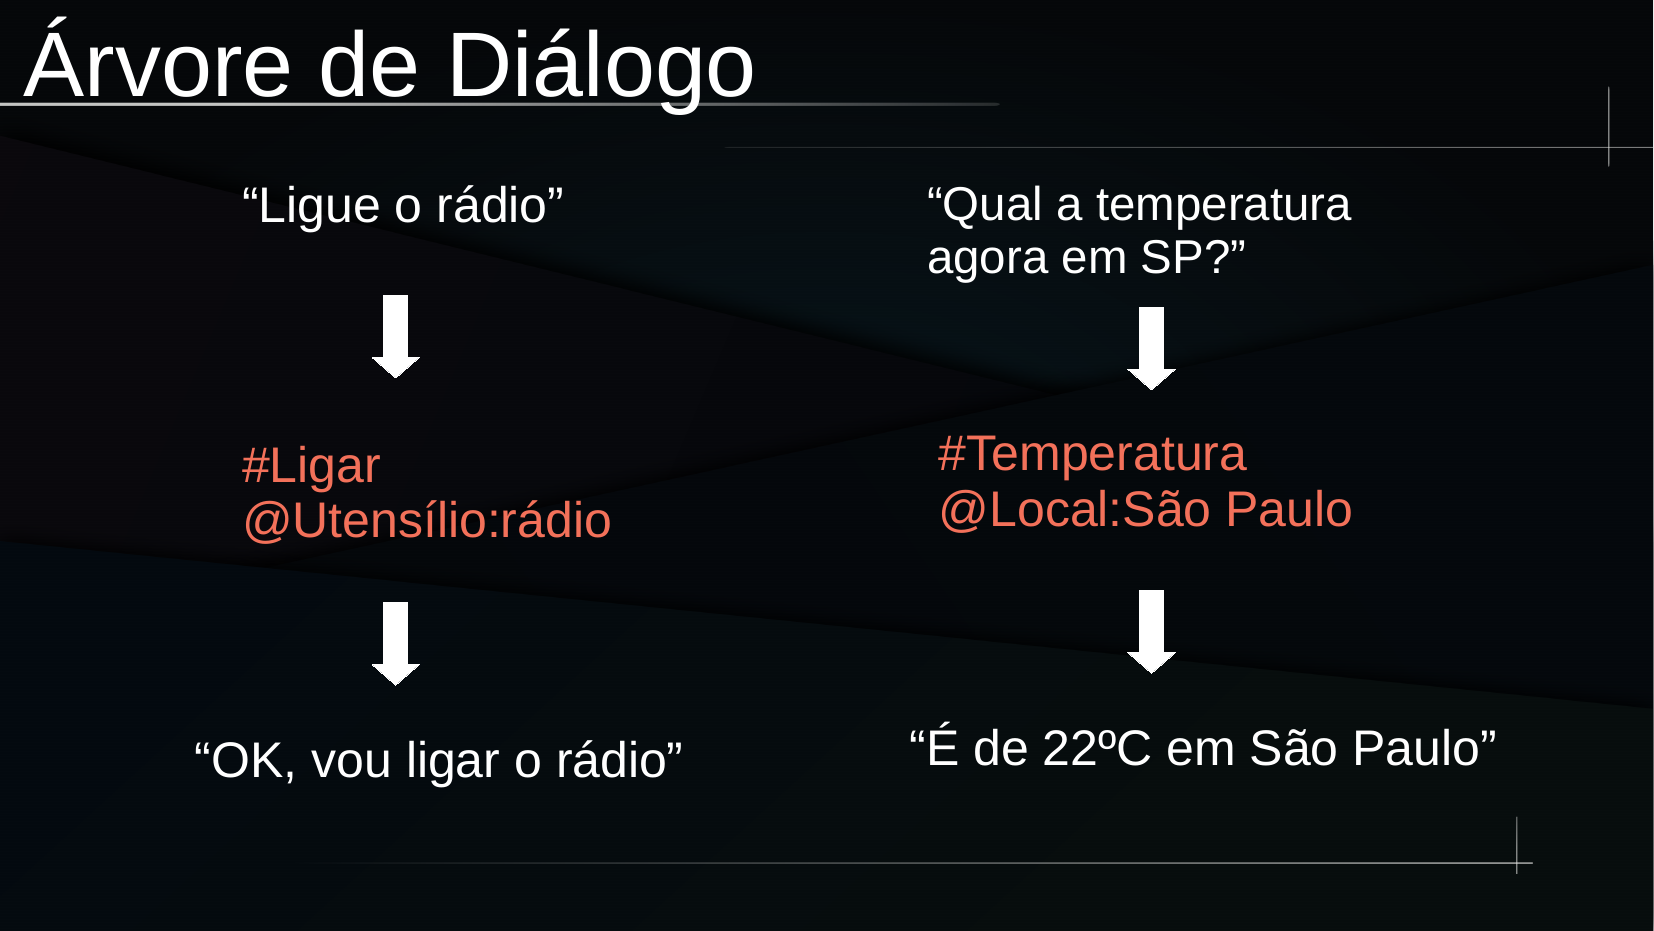

# Árvore de Diálogo
“Ligue o rádio”
“Qual a temperatura agora em SP?”
#Temperatura
@Local:São Paulo
#Ligar
@Utensílio:rádio
“É de 22ºC em São Paulo”
“OK, vou ligar o rádio”